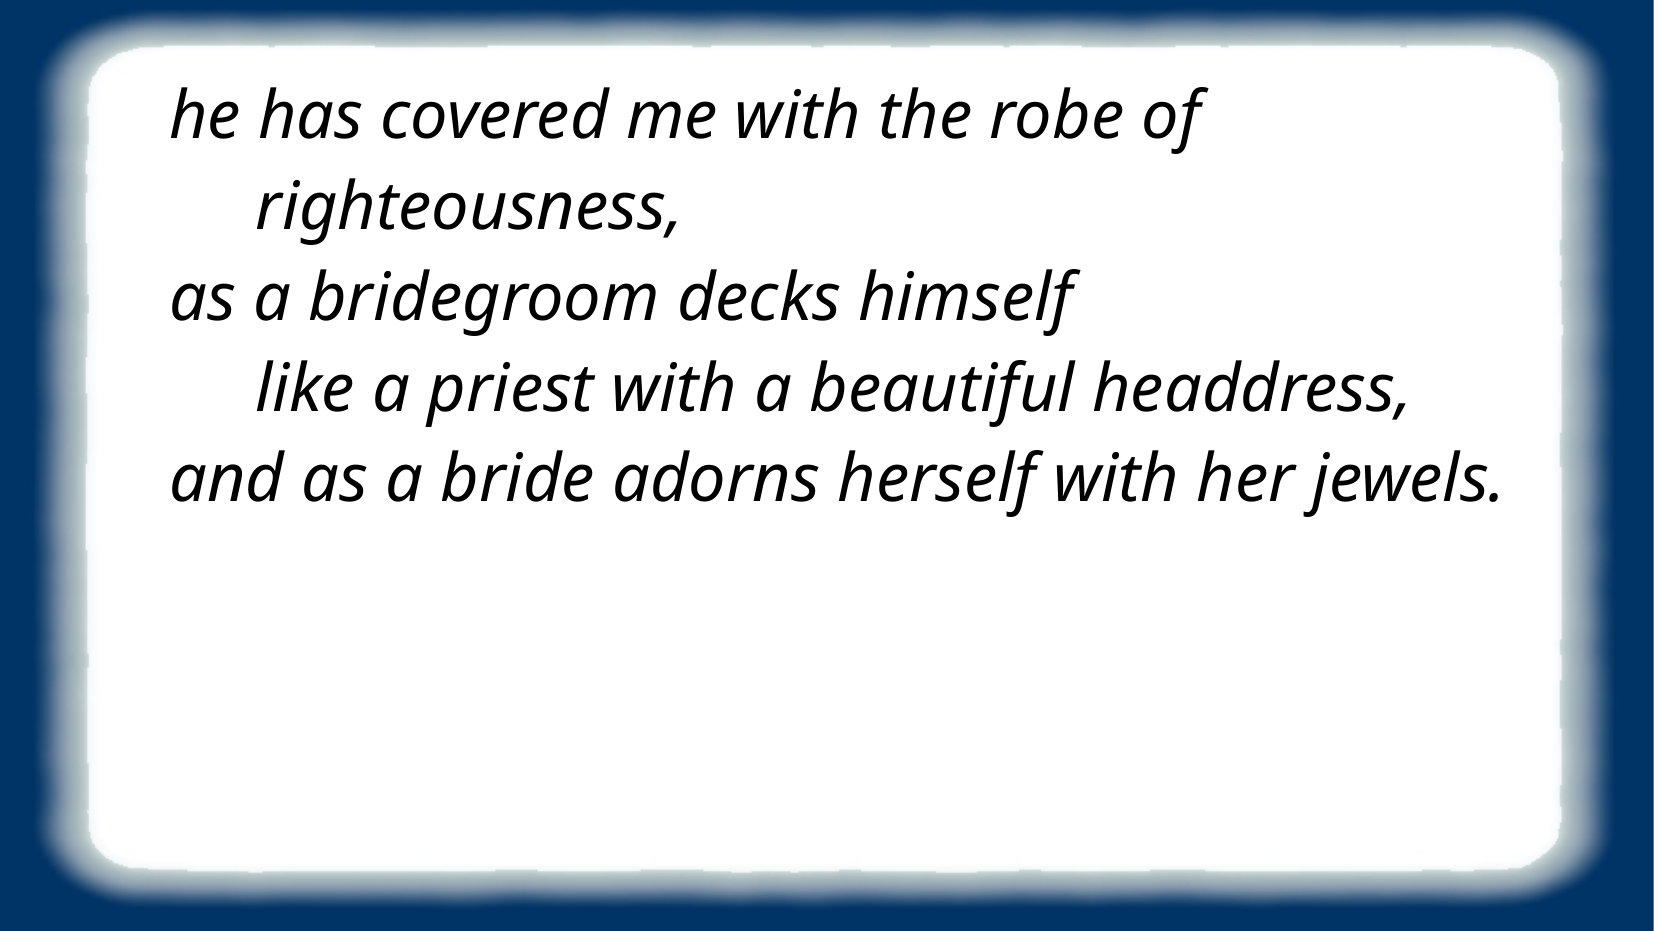

he has covered me with the robe of
 righteousness,
 as a bridegroom decks himself
 like a priest with a beautiful headdress,
 and as a bride adorns herself with her jewels.